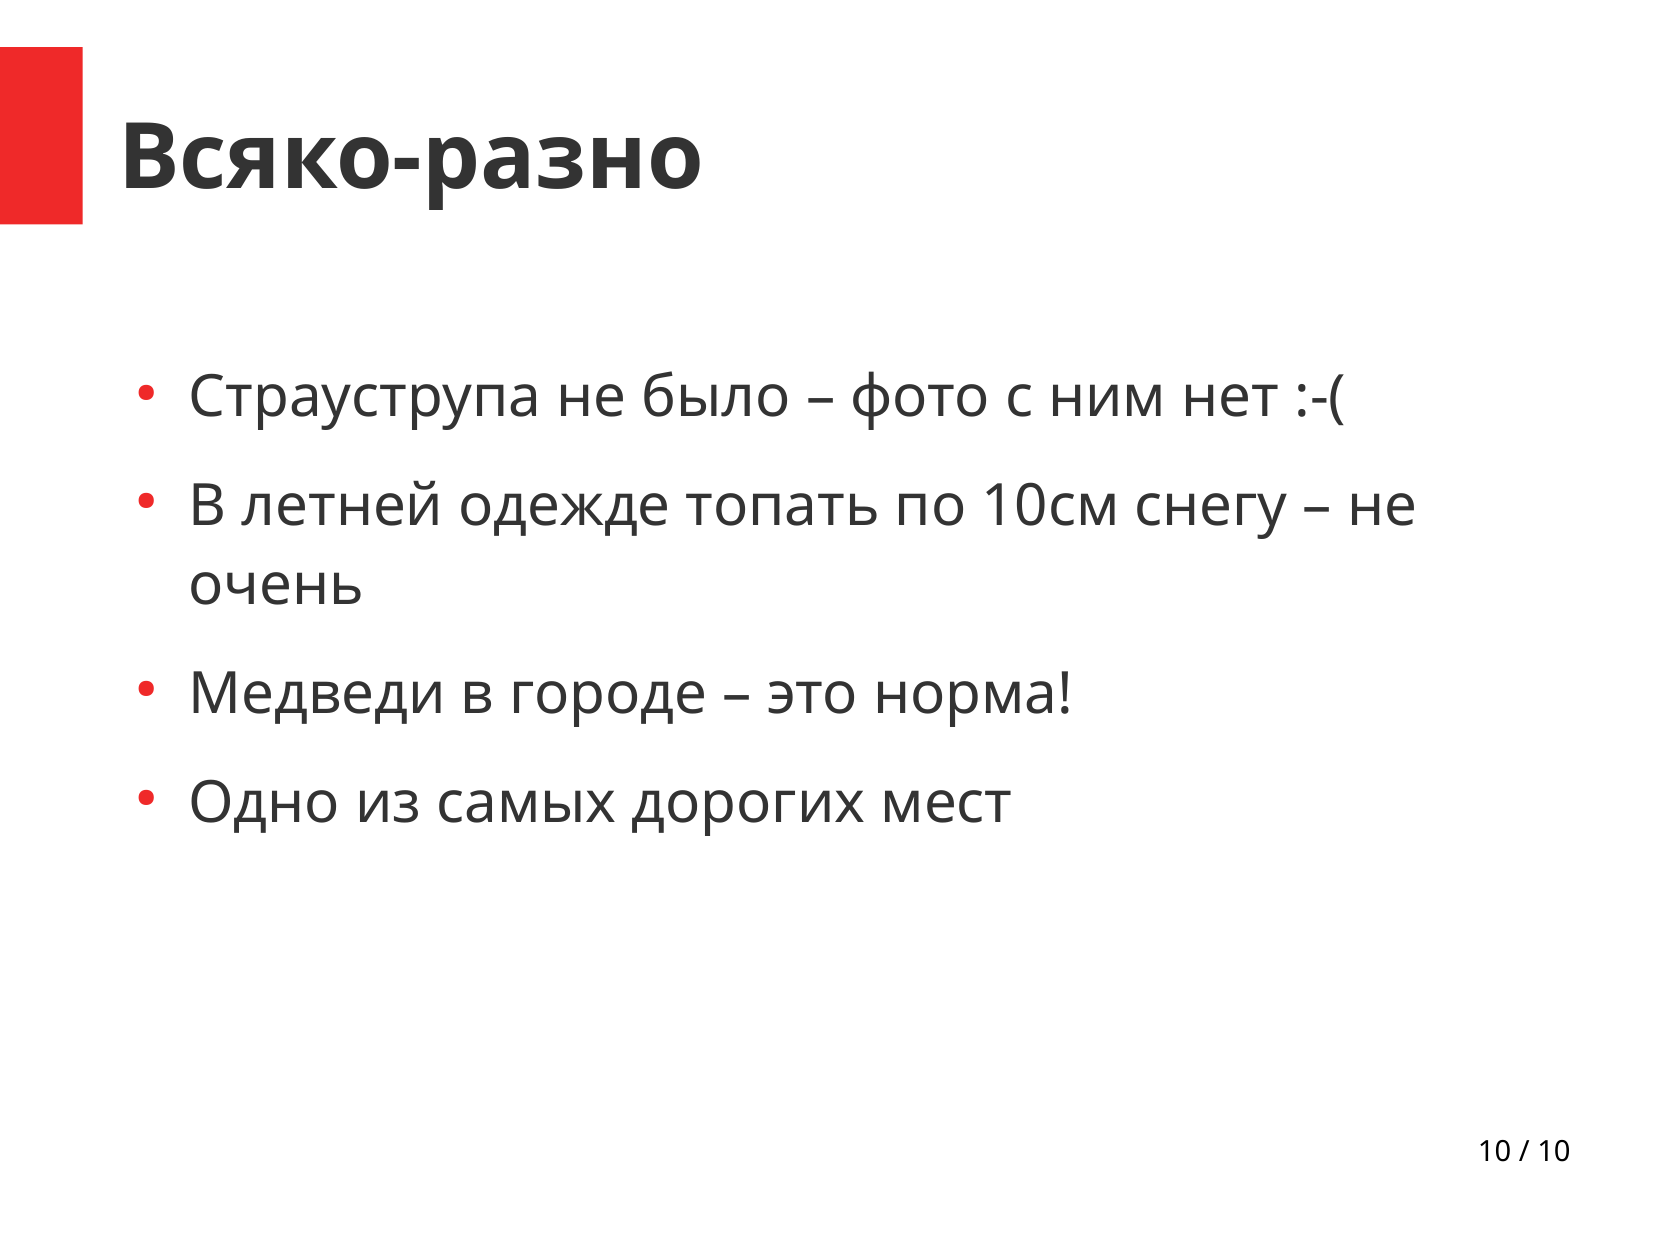

# Всяко-разно
Страуструпа не было – фото с ним нет :-(
В летней одежде топать по 10см снегу – не очень
Медведи в городе – это норма!
Одно из самых дорогих мест
10